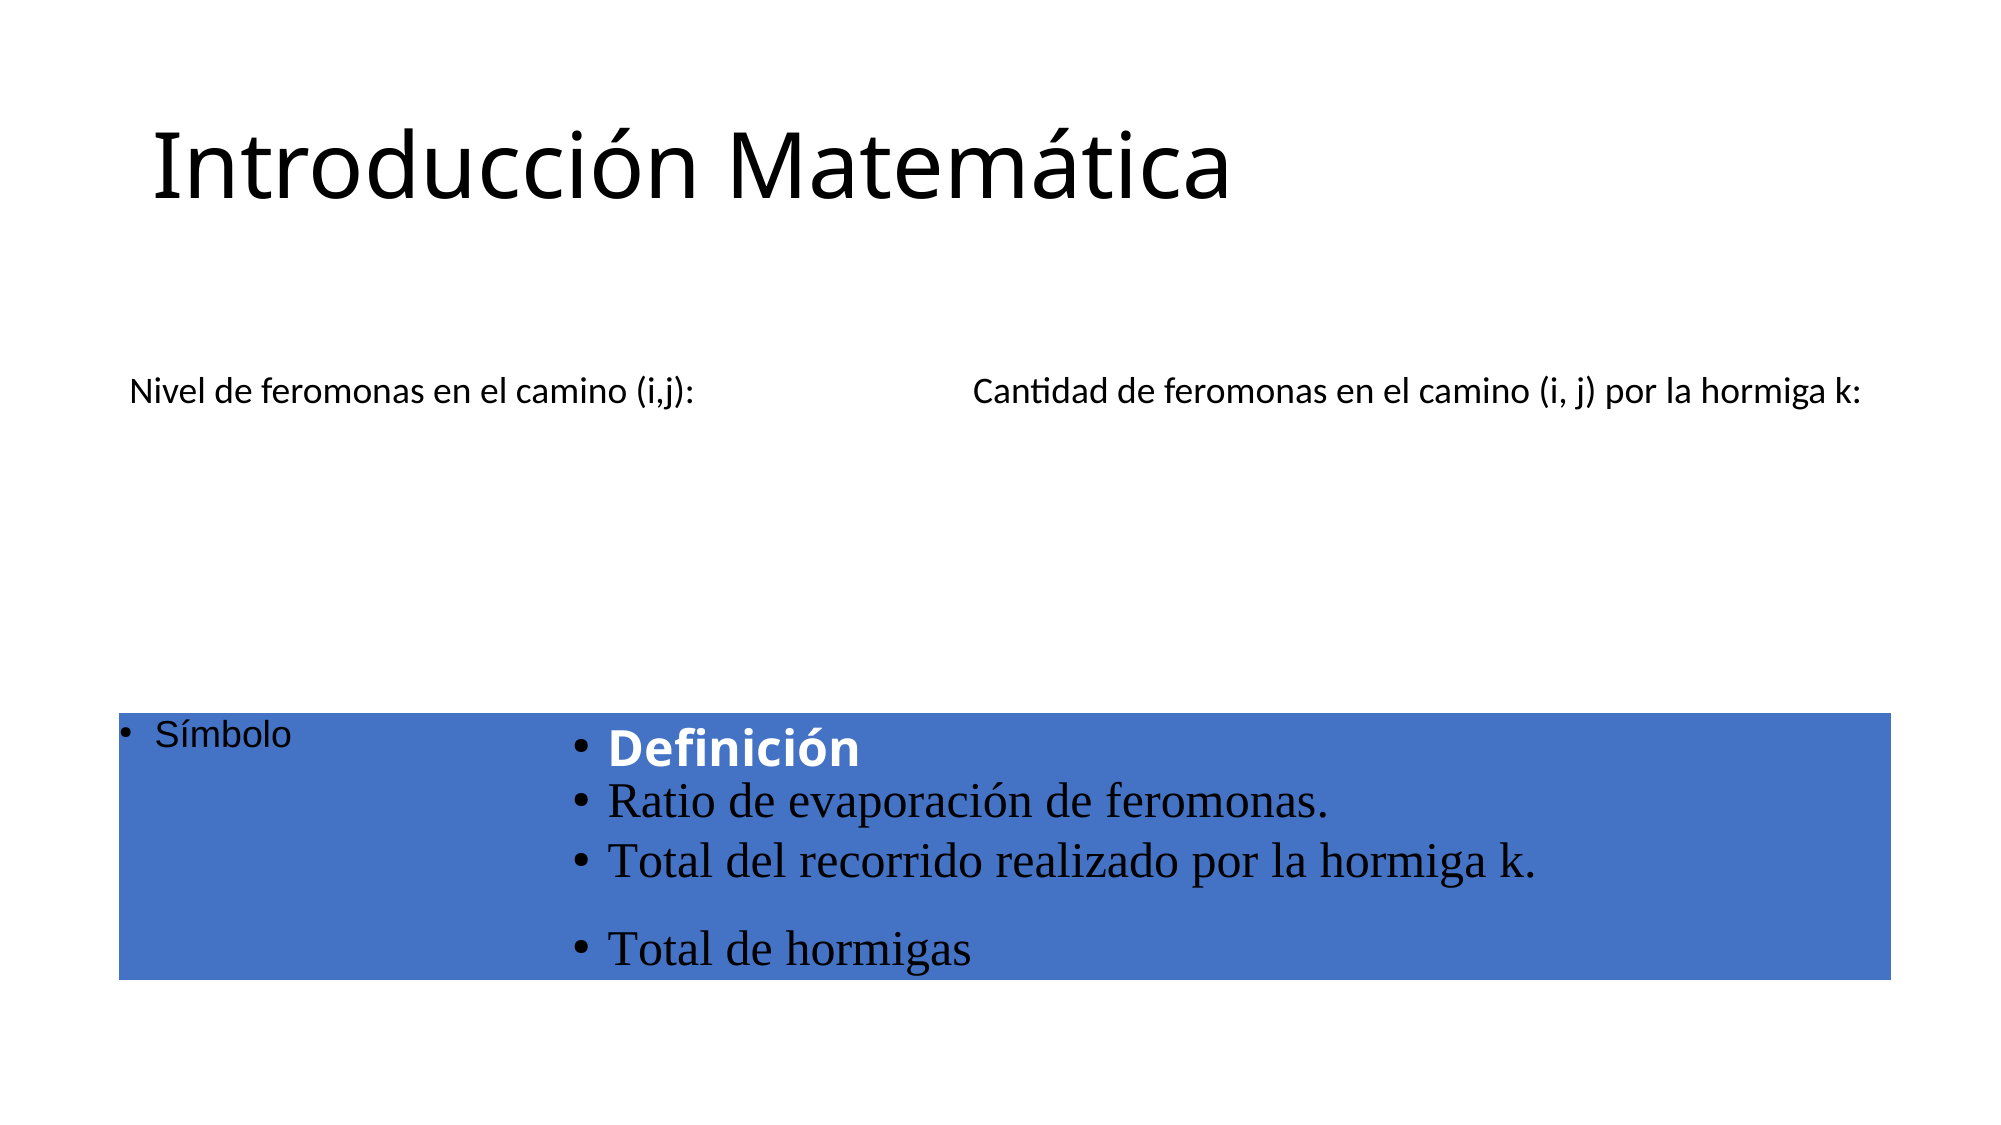

# Introducción Matemática
Nivel de feromonas en el camino (i,j):
Cantidad de feromonas en el camino (i, j) por la hormiga k:
| Símbolo | Definición |
| --- | --- |
| | Ratio de evaporación de feromonas. |
| | Total del recorrido realizado por la hormiga k. |
| | Total de hormigas |